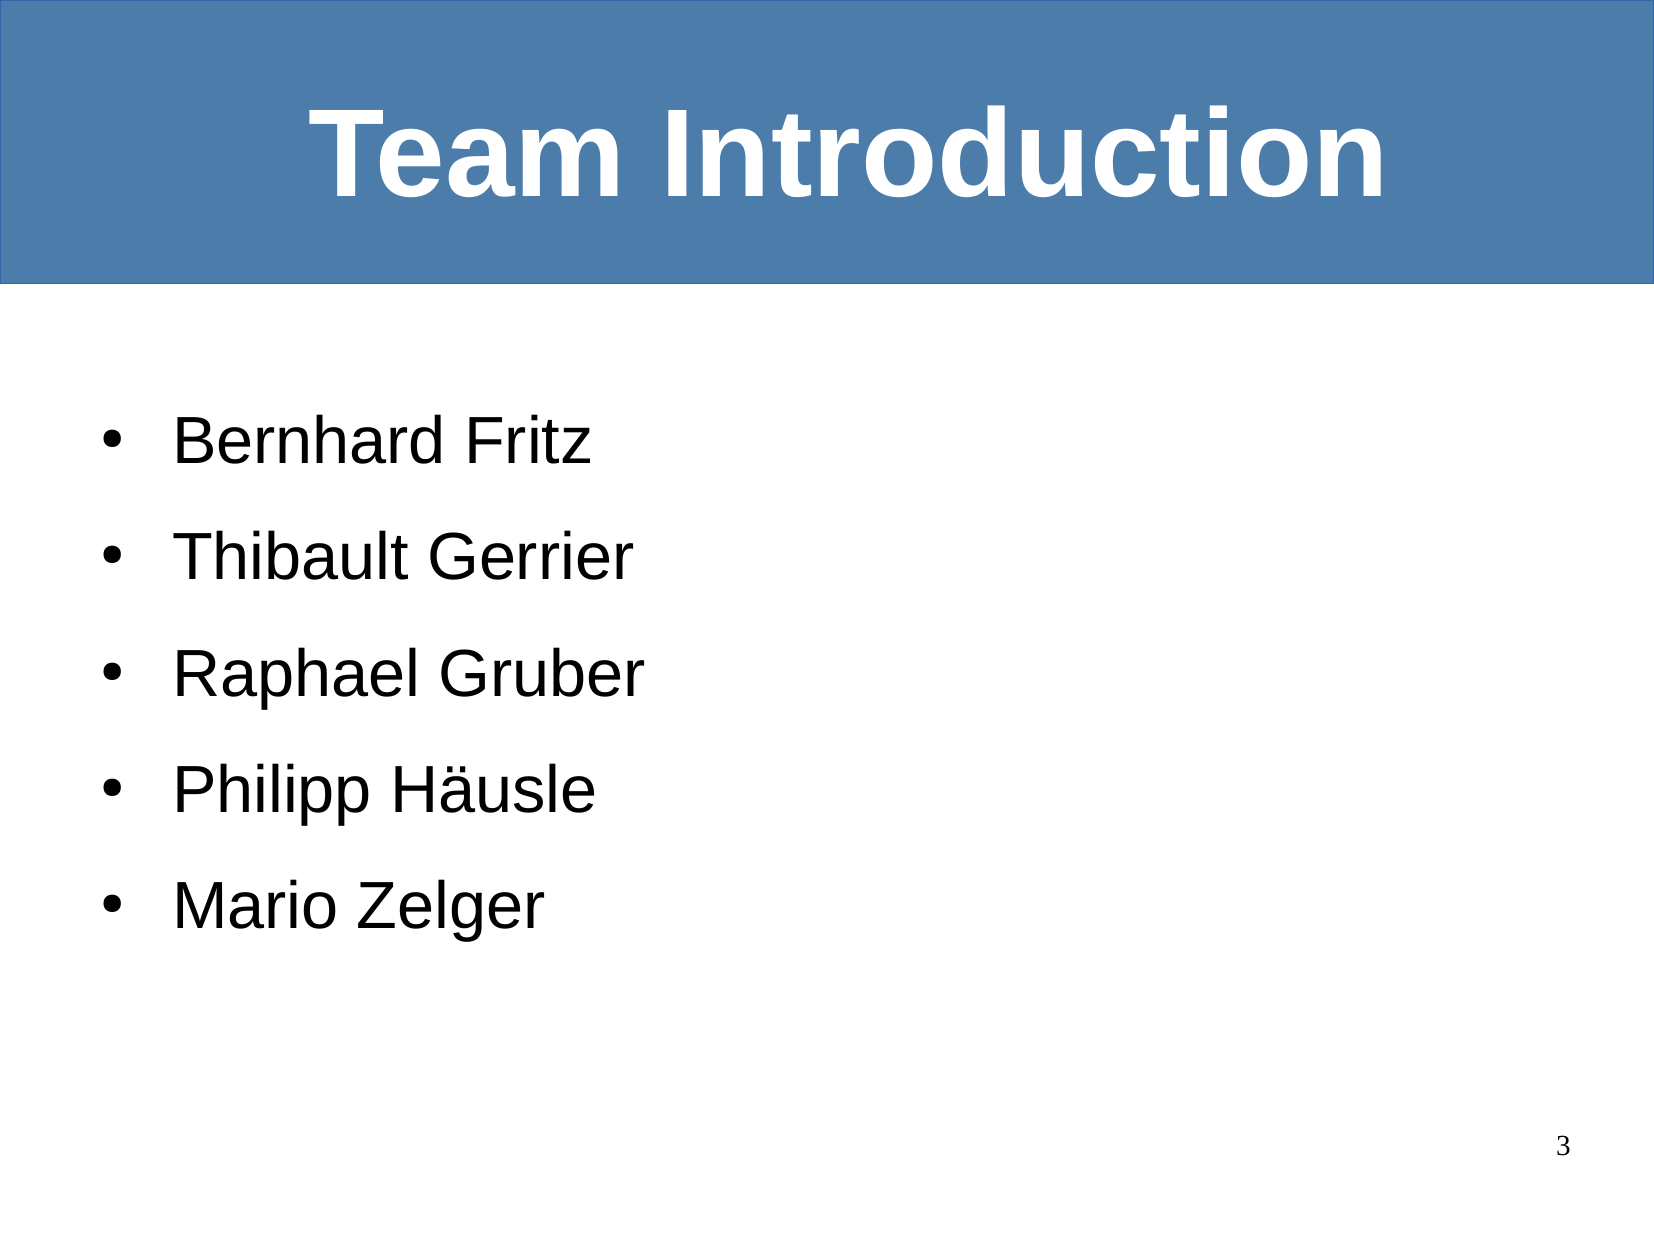

# Team Introduction
 Bernhard Fritz
 Thibault Gerrier
 Raphael Gruber
 Philipp Häusle
 Mario Zelger
3